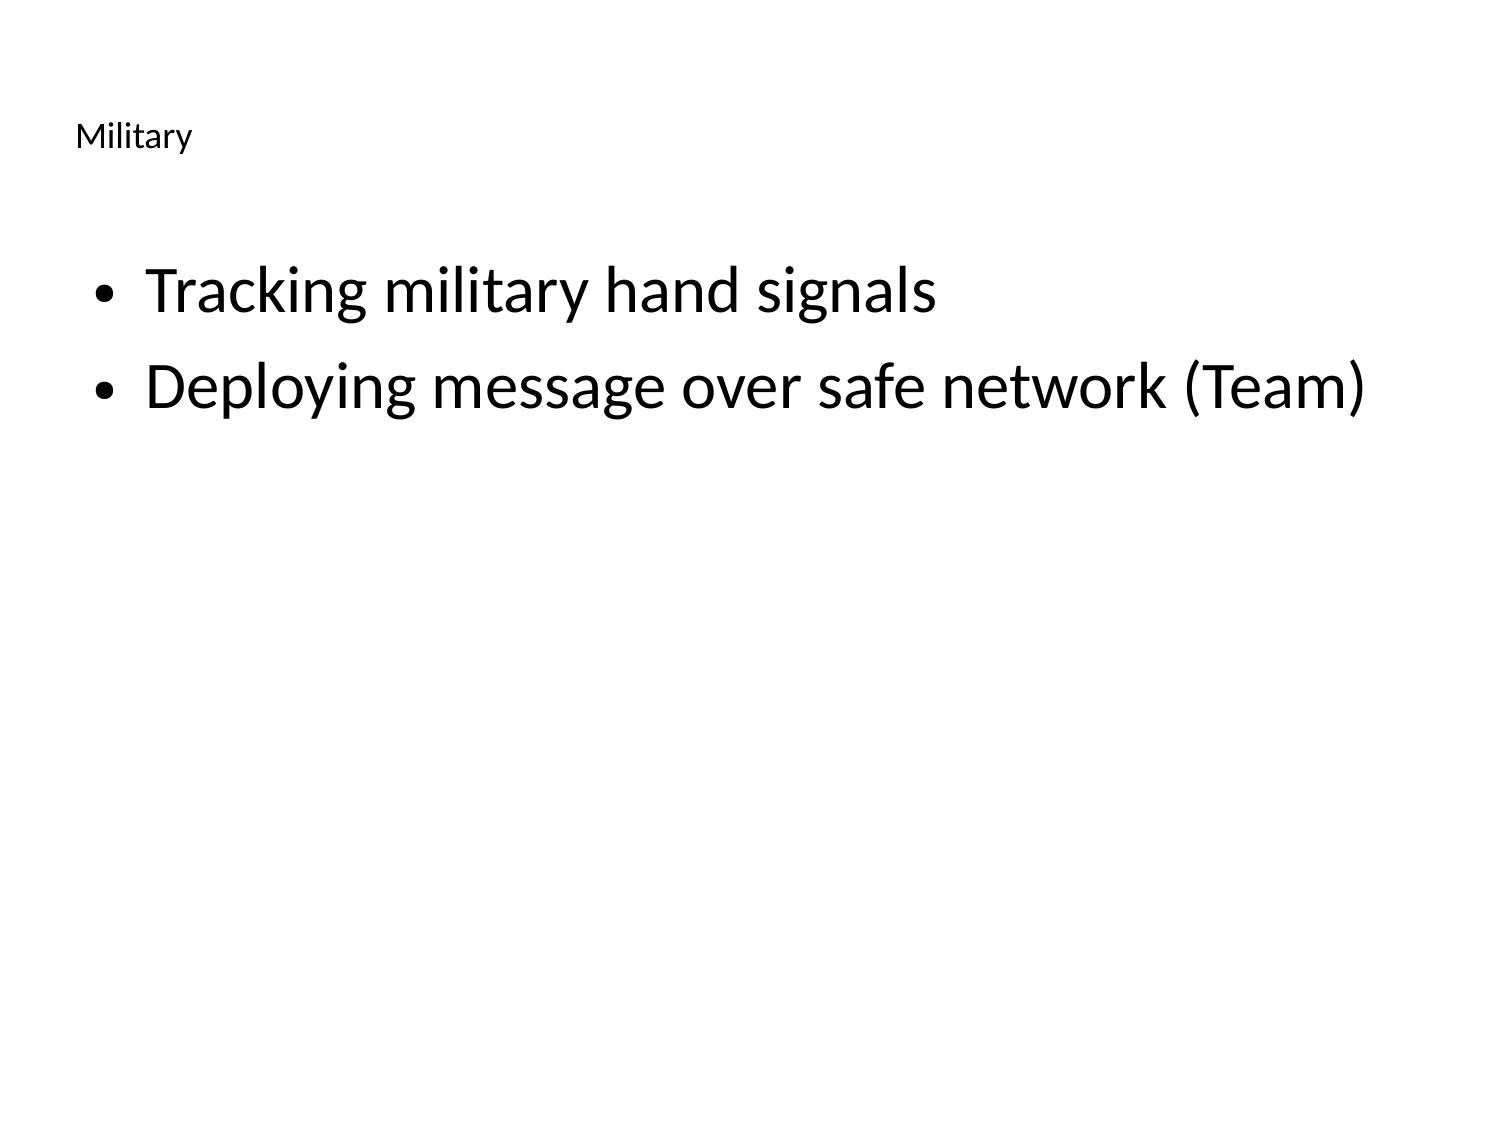

# Military
Tracking military hand signals
Deploying message over safe network (Team)